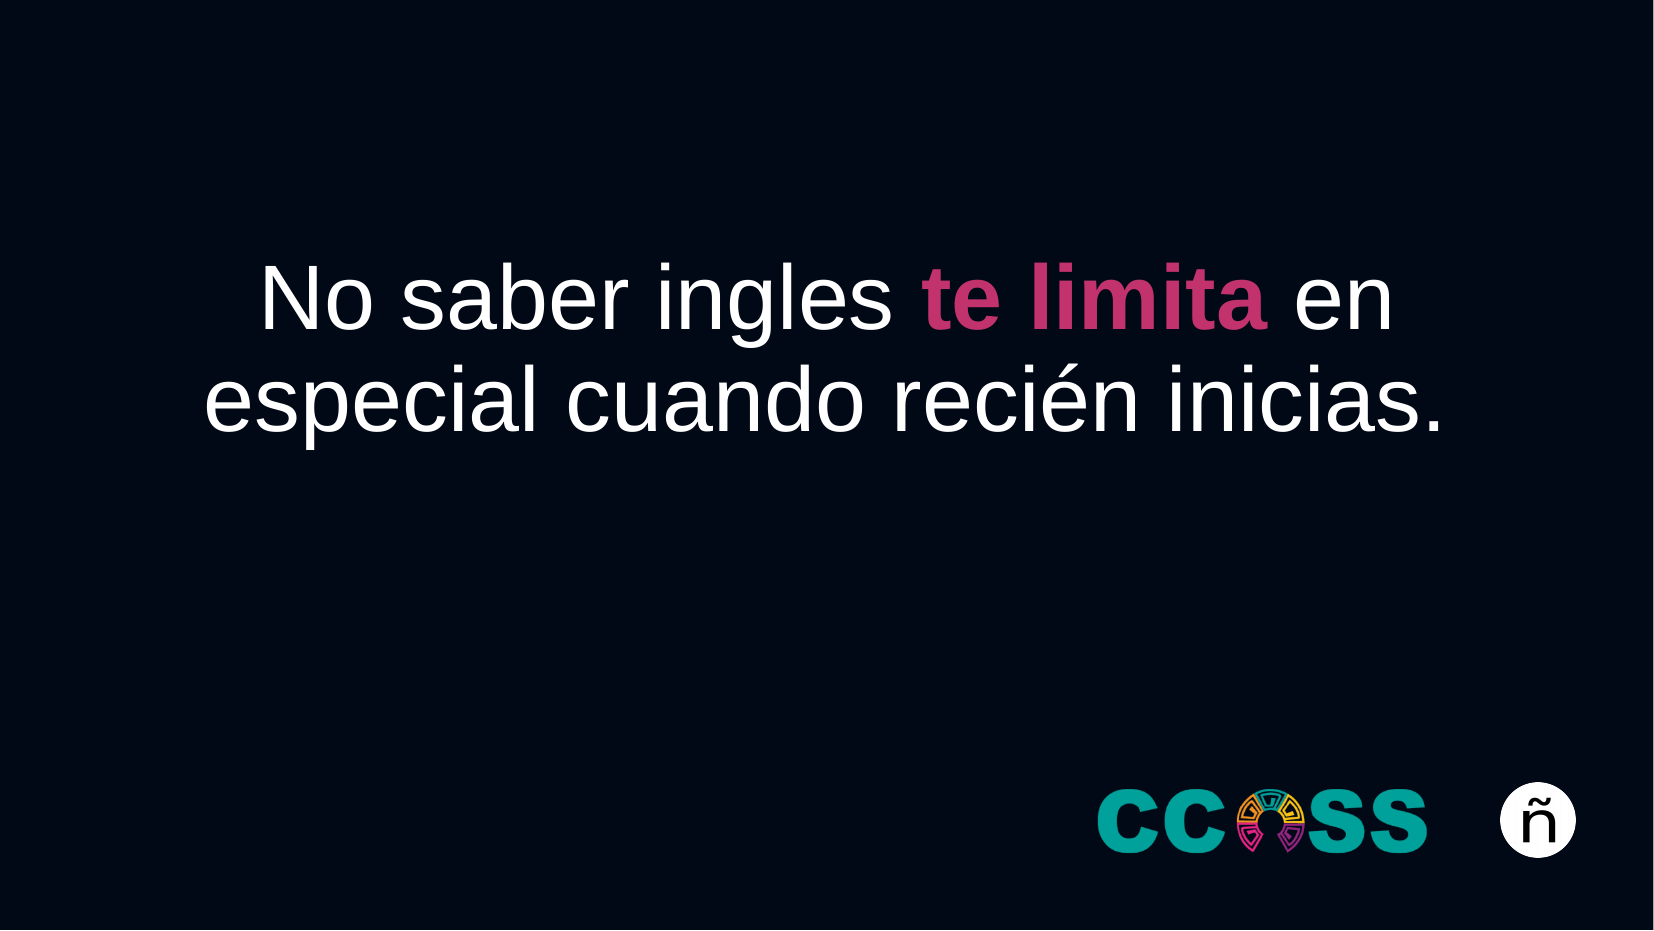

# No saber ingles te limita en especial cuando recién inicias.